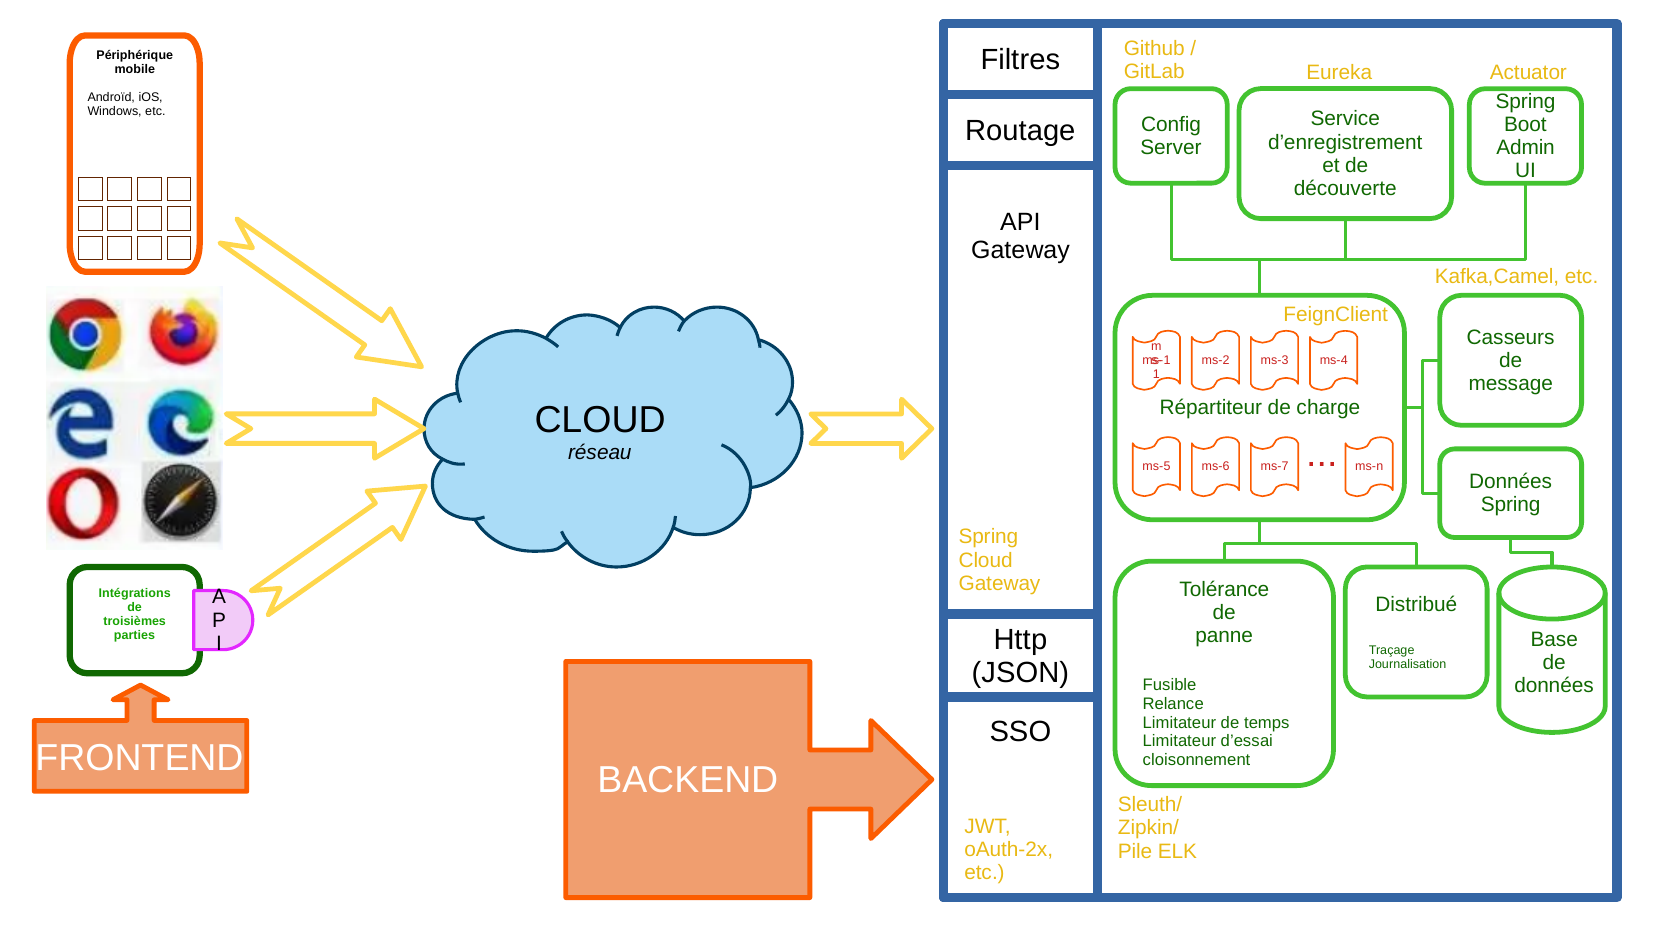

Filtres
Github / GitLab
Périphérique mobile
Androïd, iOS,
Windows, etc.
Eureka
Actuator
Config
Server
Service
d’enregistrement
et de
découverte
Spring
Boot
Admin UI
Routage
API
Gateway
Kafka,Camel, etc.
FeignClient
Répartiteur de charge
Casseurs
de
message
CLOUD
réseau
ms-1
ms-1
ms-3
ms-2
ms-4
...
Données
Spring
ms-5
ms-7
ms-6
ms-n
Spring
Cloud
Gateway
Tolérance
de
panne
Fusible
Relance
Limitateur de temps
Limitateur d’essai
cloisonnement
Distribué
Traçage
Journalisation
Base
de
données
Intégrations
de
troisièmes
parties
API
Http
(JSON)
BACKEND
FRONTEND
SSO
Sleuth/
Zipkin/
Pile ELK
JWT,
oAuth-2x,
etc.)